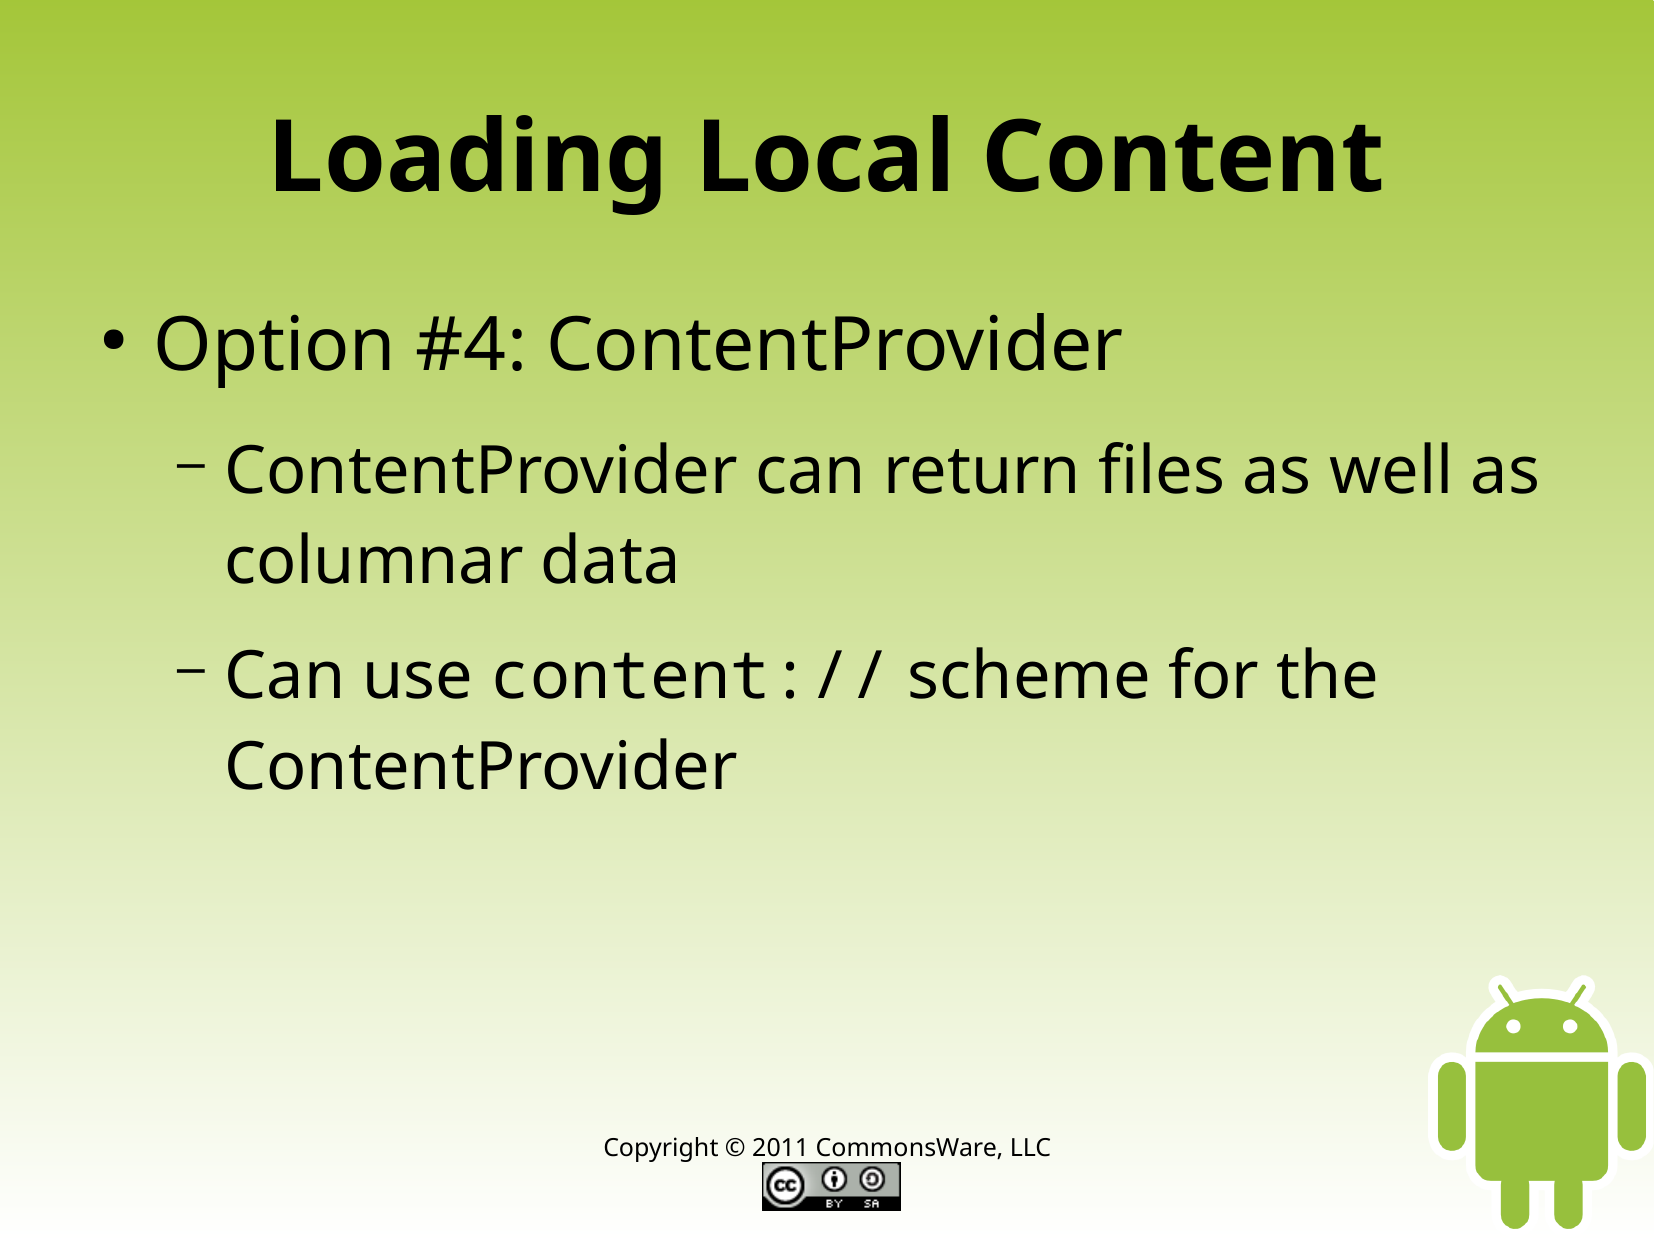

# Loading Local Content
Option #4: ContentProvider
ContentProvider can return files as well as columnar data
Can use content:// scheme for the ContentProvider